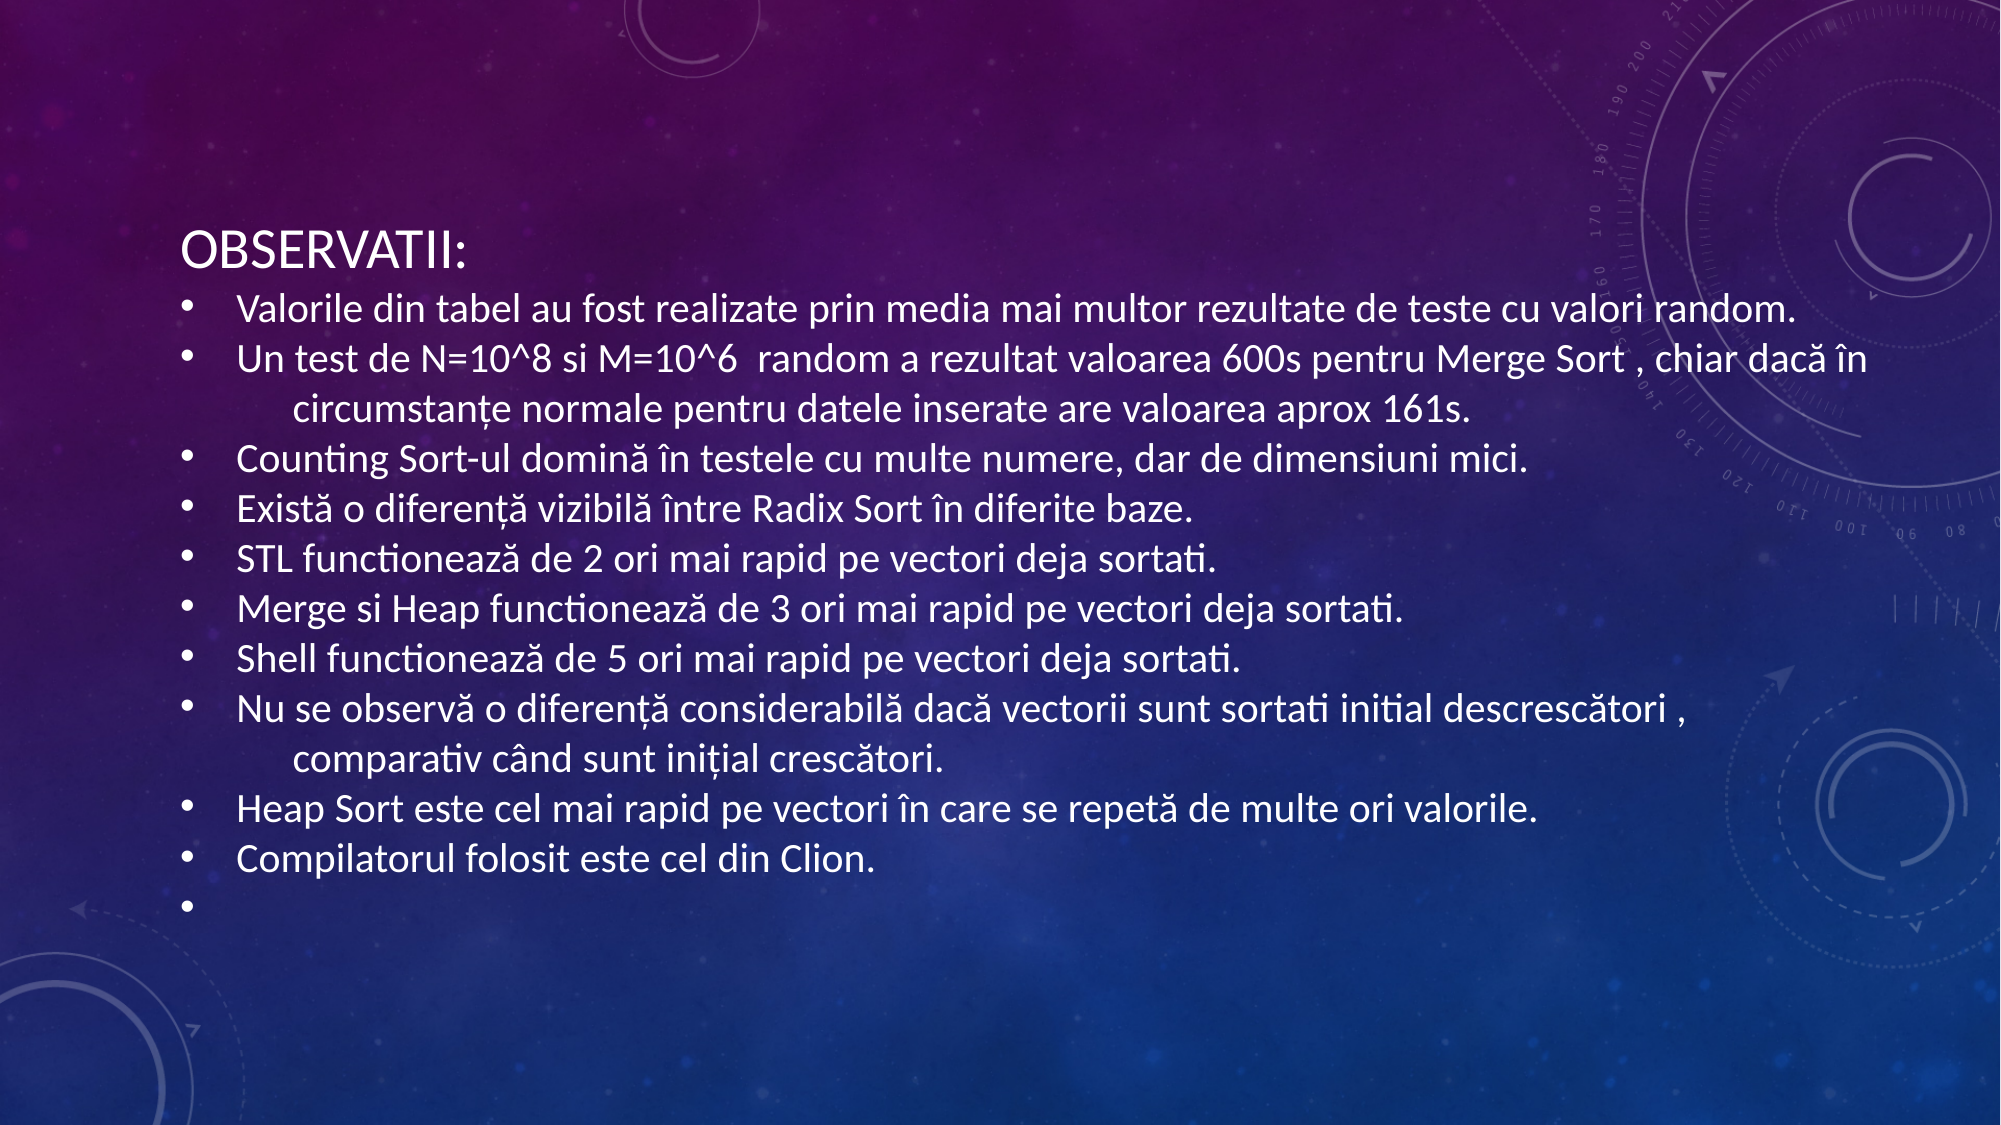

OBSERVATII:
Valorile din tabel au fost realizate prin media mai multor rezultate de teste cu valori random.
Un test de N=10^8 si M=10^6  random a rezultat valoarea 600s pentru Merge Sort , chiar dacă în circumstanțe normale pentru datele inserate are valoarea aprox 161s.
Counting Sort-ul domină în testele cu multe numere, dar de dimensiuni mici.
Există o diferență vizibilă între Radix Sort în diferite baze.
STL functionează de 2 ori mai rapid pe vectori deja sortati.
Merge si Heap functionează de 3 ori mai rapid pe vectori deja sortati.
Shell functionează de 5 ori mai rapid pe vectori deja sortati.
Nu se observă o diferență considerabilă dacă vectorii sunt sortati initial descrescători , comparativ când sunt inițial crescători.
Heap Sort este cel mai rapid pe vectori în care se repetă de multe ori valorile.
Compilatorul folosit este cel din Clion.